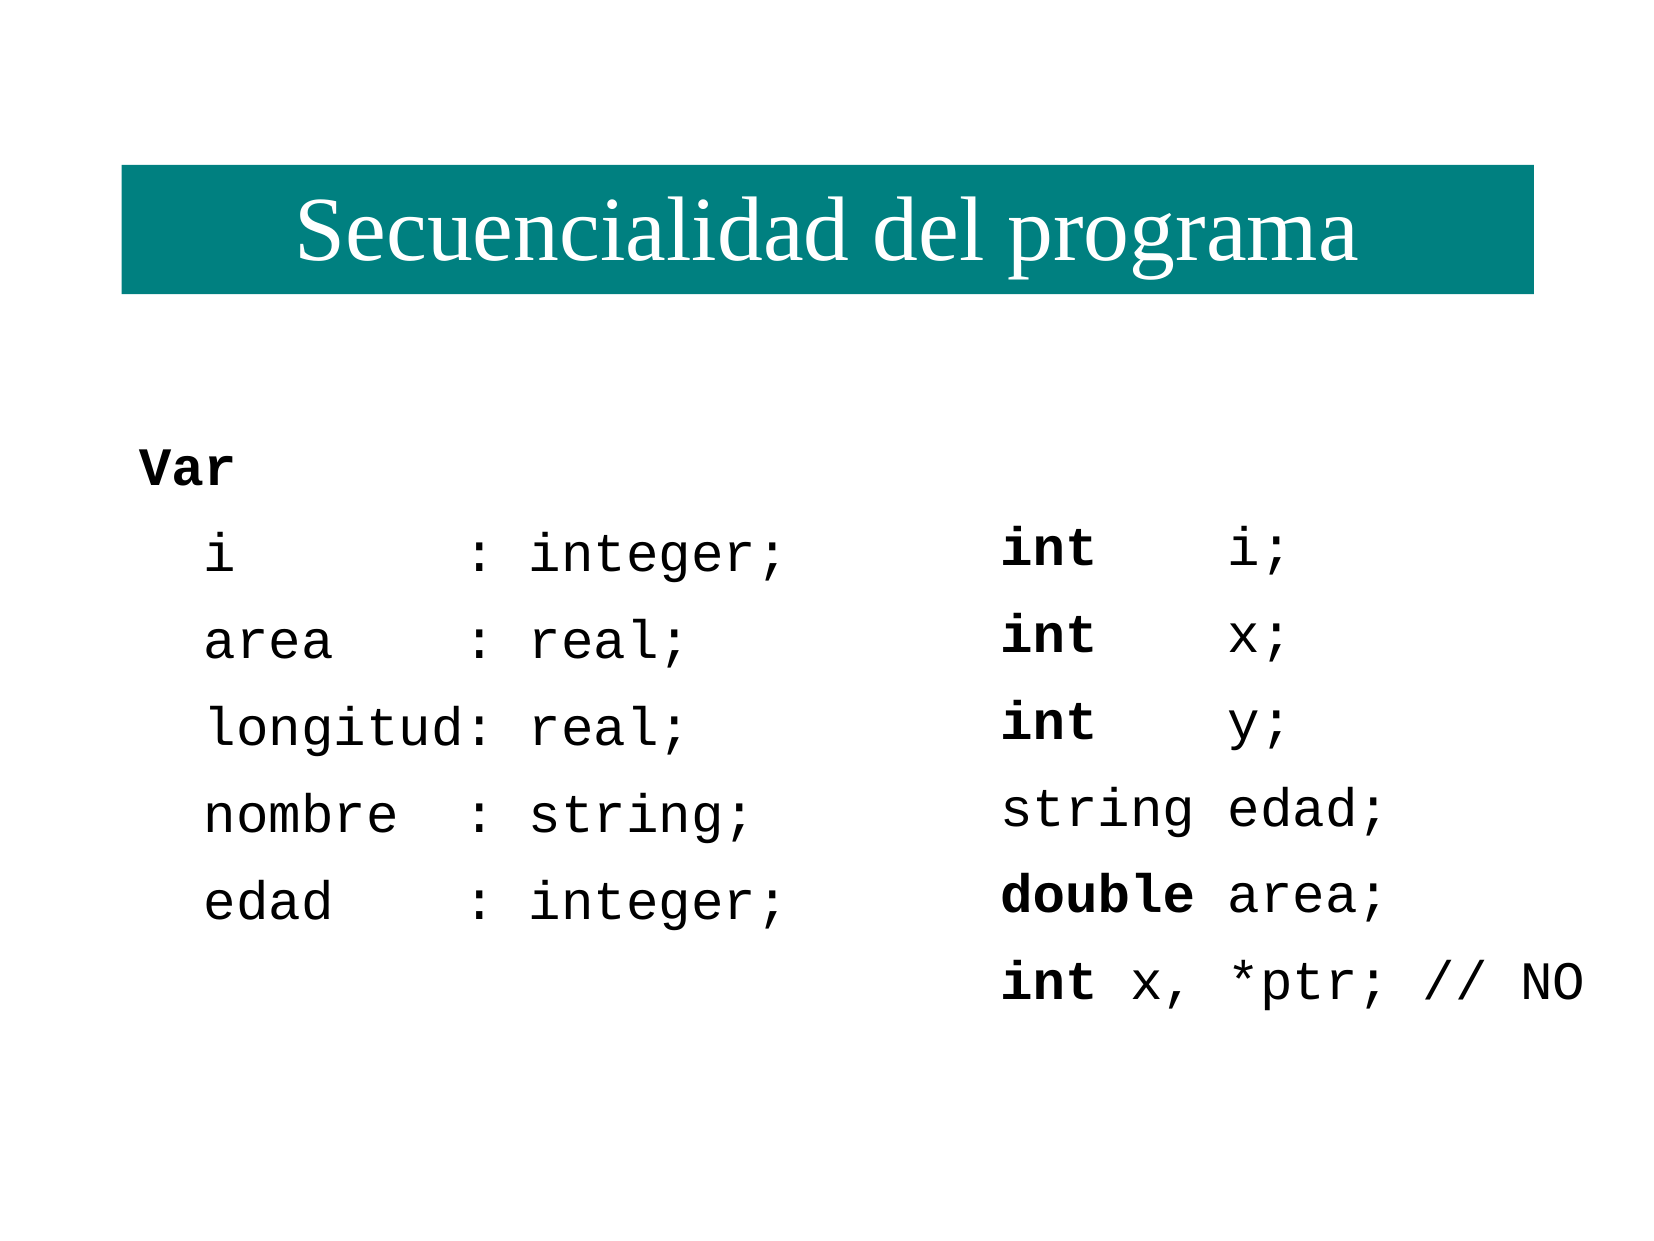

Secuencialidad del programa
Var
 i : integer;
 area : real;
 longitud: real;
 nombre : string;
 edad : integer;
int i;
int x;
int y;
string edad;
double area;
int x, *ptr; // NO